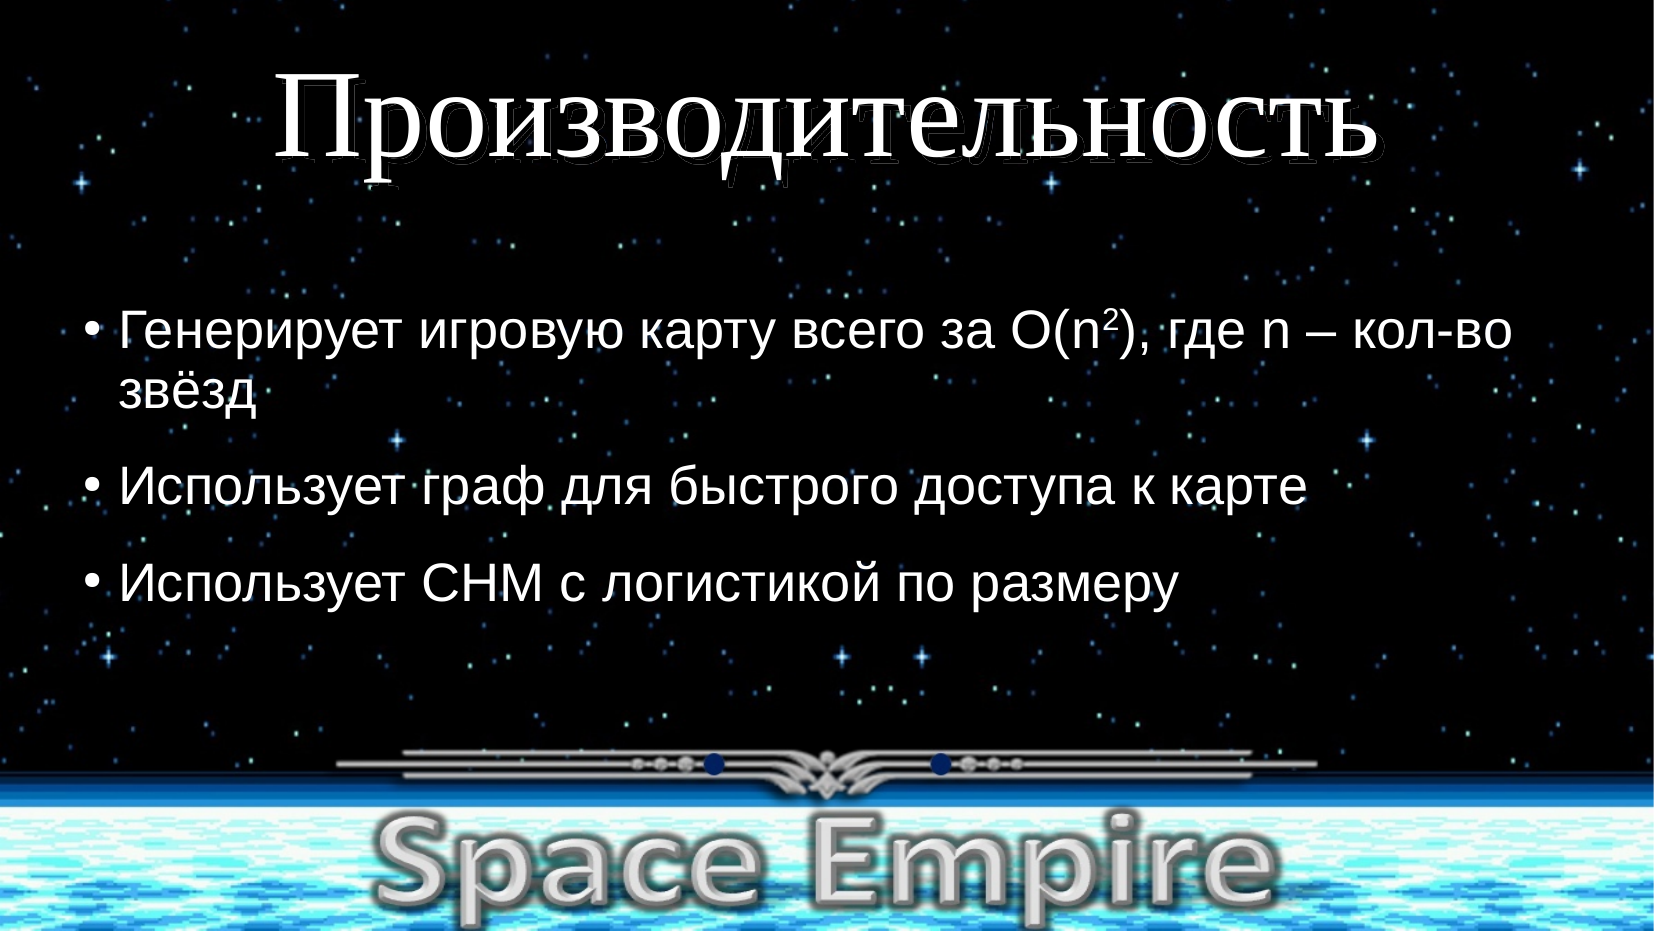

# Производительность
Генерирует игровую карту всего за O(n2), где n – кол-во звёзд
Использует граф для быстрого доступа к карте
Использует СНМ с логистикой по размеру